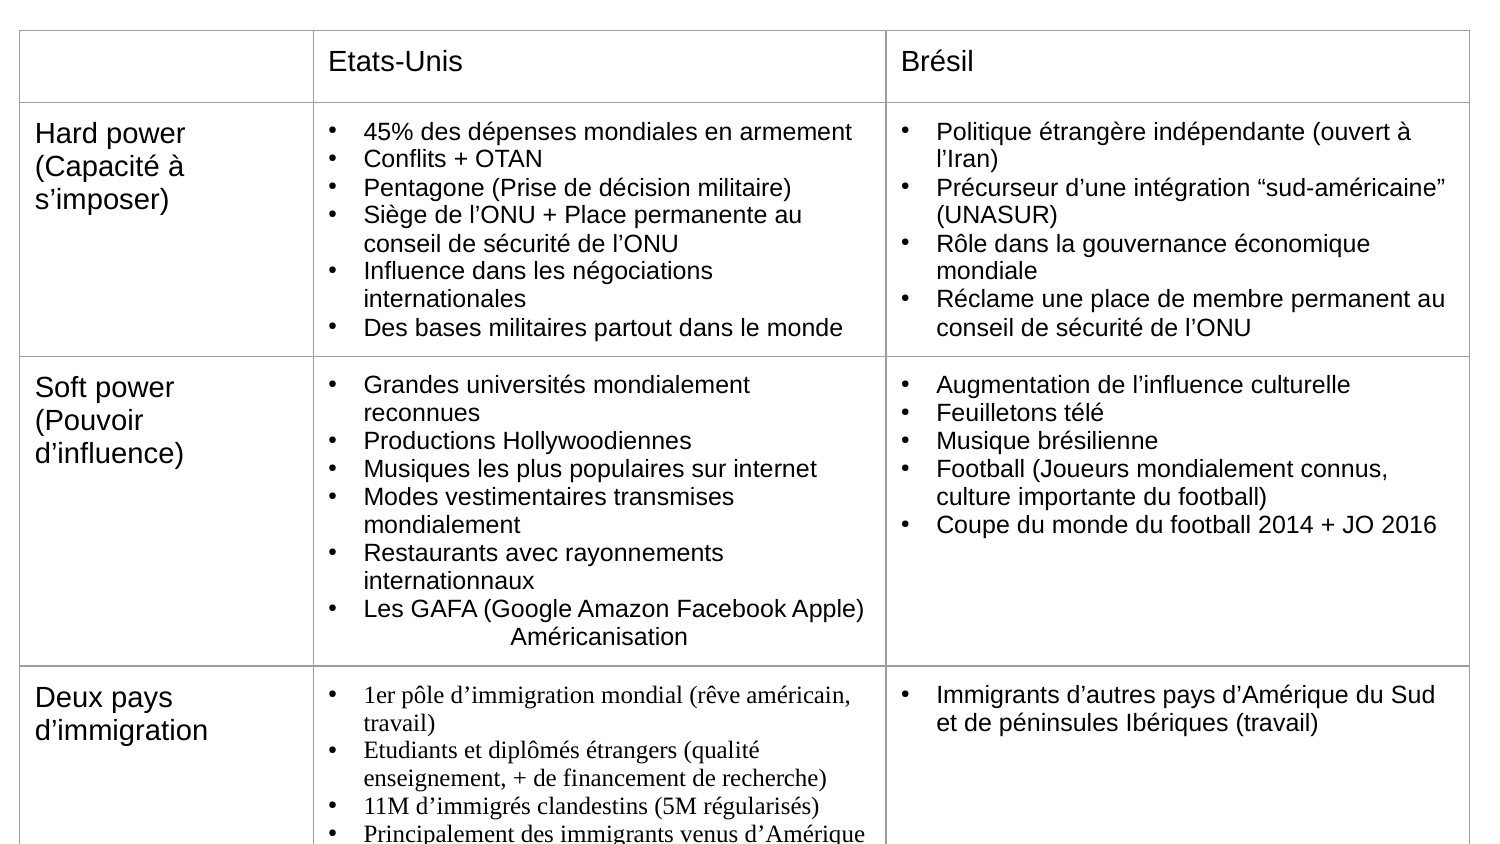

| | Etats-Unis | Brésil |
| --- | --- | --- |
| Hard power (Capacité à s’imposer) | 45% des dépenses mondiales en armement Conflits + OTAN Pentagone (Prise de décision militaire) Siège de l’ONU + Place permanente au conseil de sécurité de l’ONU Influence dans les négociations internationales Des bases militaires partout dans le monde | Politique étrangère indépendante (ouvert à l’Iran) Précurseur d’une intégration “sud-américaine” (UNASUR) Rôle dans la gouvernance économique mondiale Réclame une place de membre permanent au conseil de sécurité de l’ONU |
| Soft power (Pouvoir d’influence) | Grandes universités mondialement reconnues Productions Hollywoodiennes Musiques les plus populaires sur internet Modes vestimentaires transmises mondialement Restaurants avec rayonnements internationnaux Les GAFA (Google Amazon Facebook Apple) Américanisation | Augmentation de l’influence culturelle Feuilletons télé Musique brésilienne Football (Joueurs mondialement connus, culture importante du football) Coupe du monde du football 2014 + JO 2016 |
| Deux pays d’immigration | 1er pôle d’immigration mondial (rêve américain, travail) Etudiants et diplômés étrangers (qualité enseignement, + de financement de recherche) 11M d’immigrés clandestins (5M régularisés) Principalement des immigrants venus d’Amérique du Sud | Immigrants d’autres pays d’Amérique du Sud et de péninsules Ibériques (travail) |